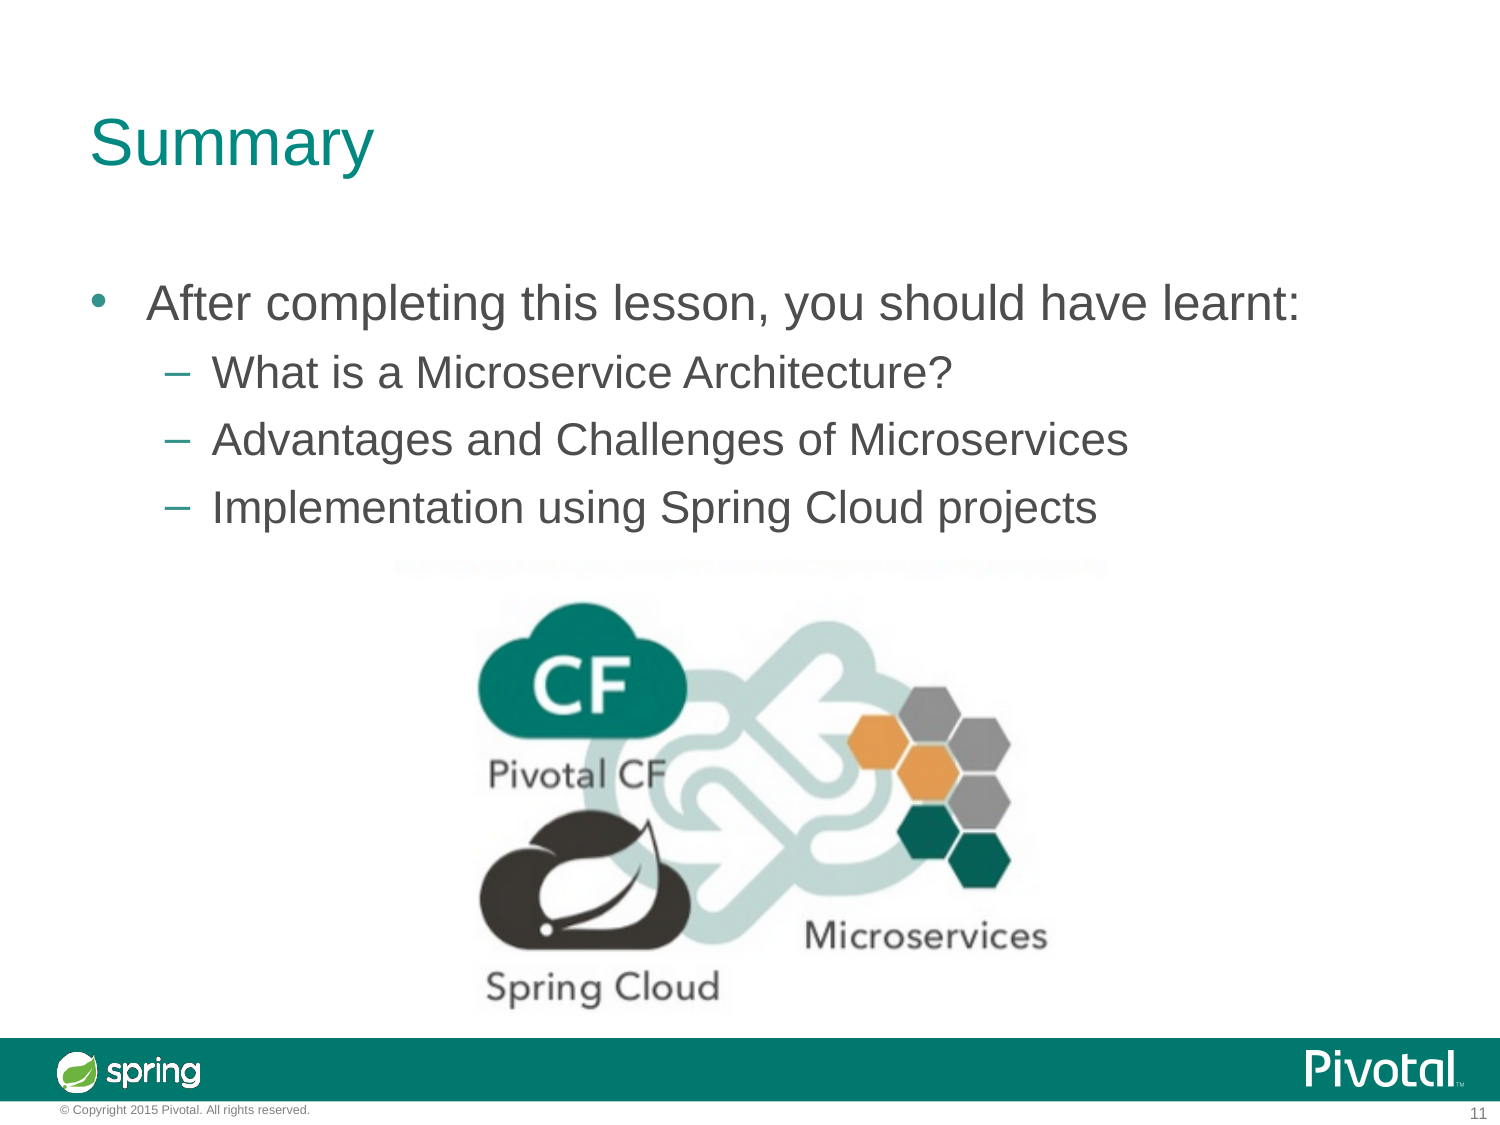

# Summary
After completing this lesson, you should have learnt:
What is a Microservice Architecture?
Advantages and Challenges of Microservices
Implementation using Spring Cloud projects